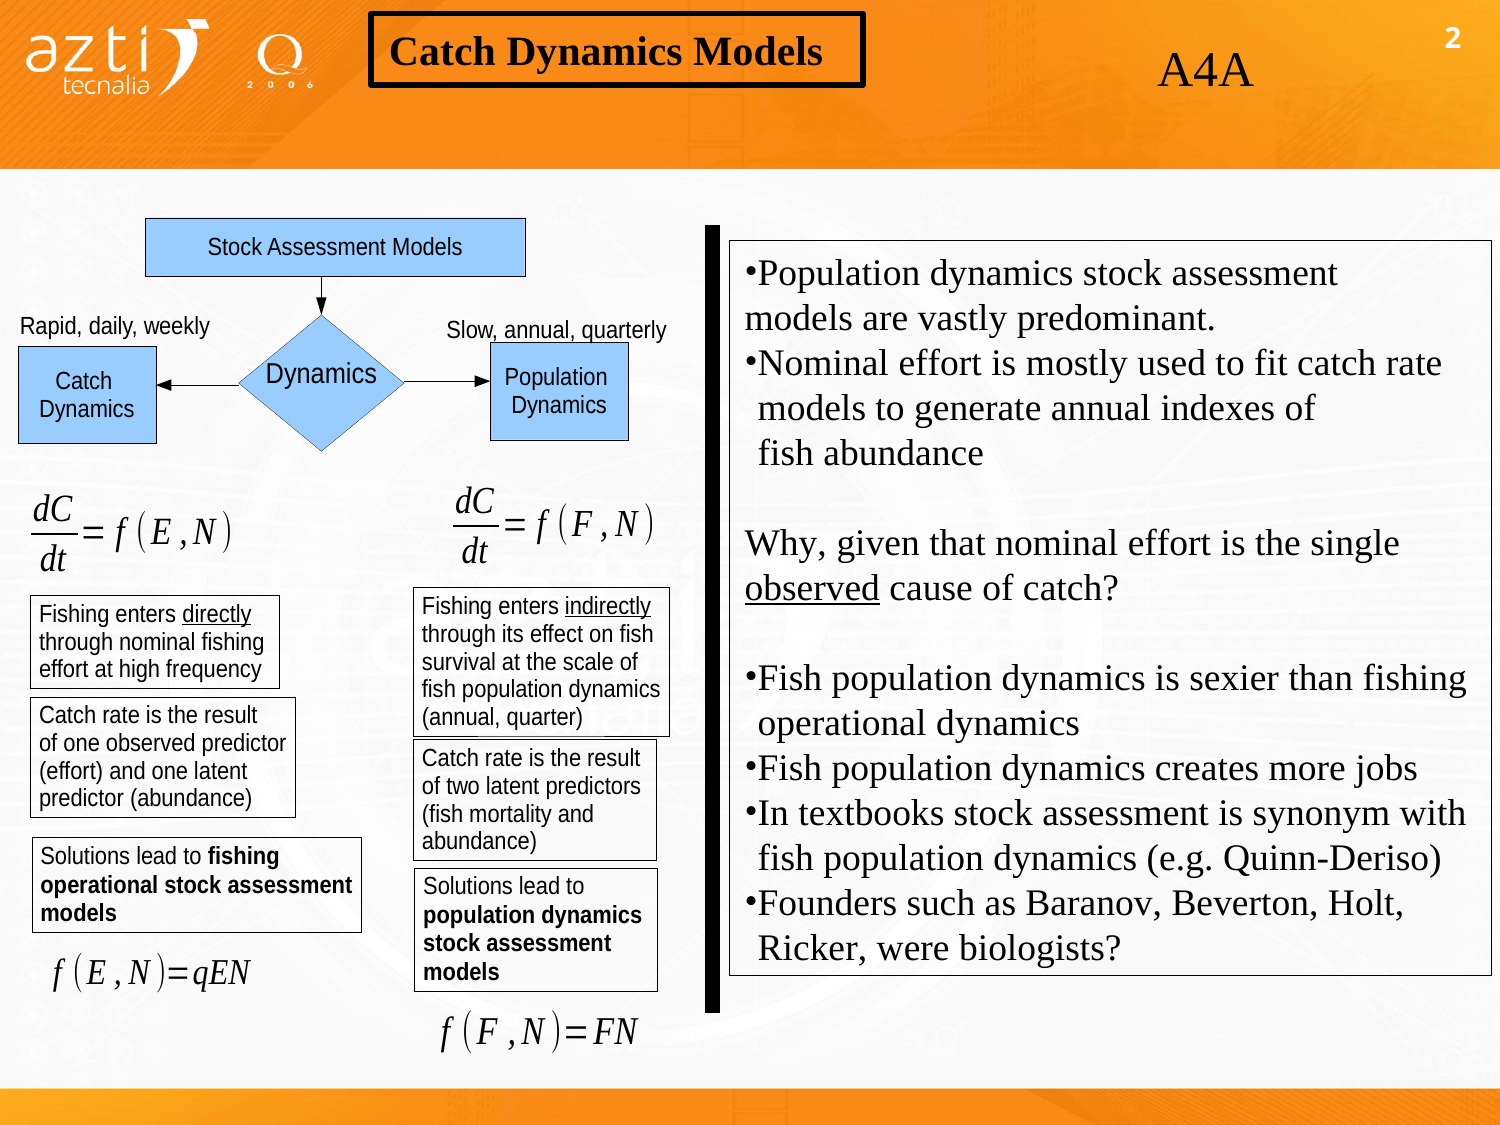

Catch Dynamics Models
A4A
Population dynamics stock assessment
models are vastly predominant.
Nominal effort is mostly used to fit catch rate
models to generate annual indexes of
fish abundance
Why, given that nominal effort is the single
observed cause of catch?
Fish population dynamics is sexier than fishing
operational dynamics
Fish population dynamics creates more jobs
In textbooks stock assessment is synonym with
fish population dynamics (e.g. Quinn-Deriso)
Founders such as Baranov, Beverton, Holt,
Ricker, were biologists?